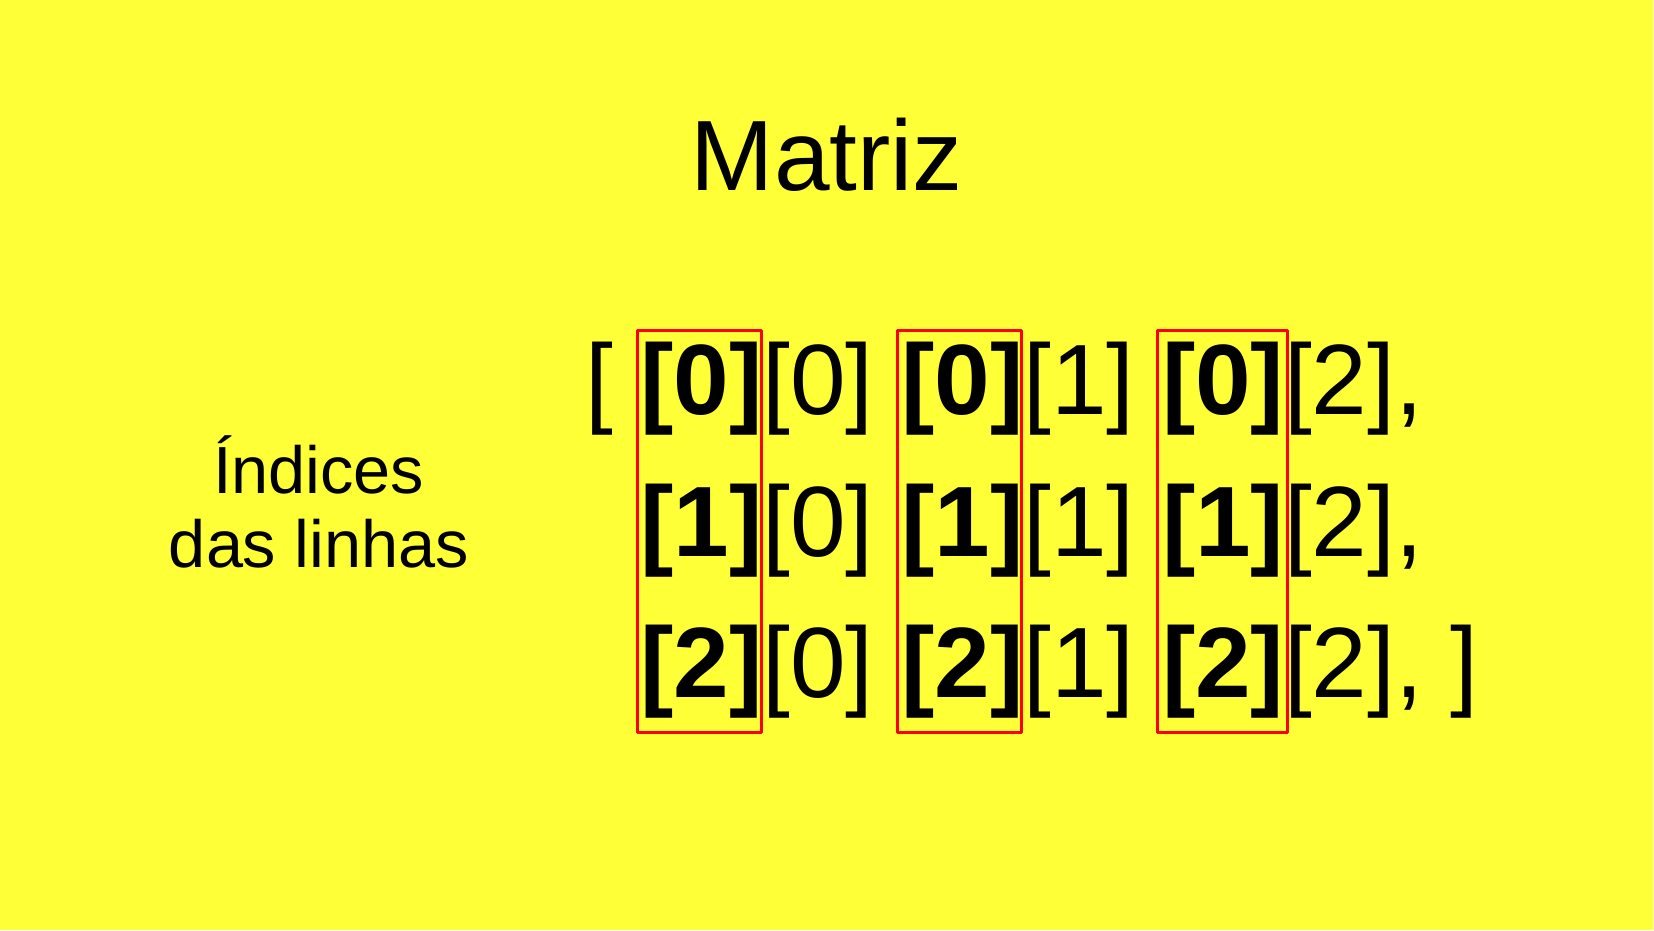

Matriz
# [ [0][0] [0][1] [0][2],
 [1][0] [1][1] [1][2],
 [2][0] [2][1] [2][2], ]
Índices das linhas